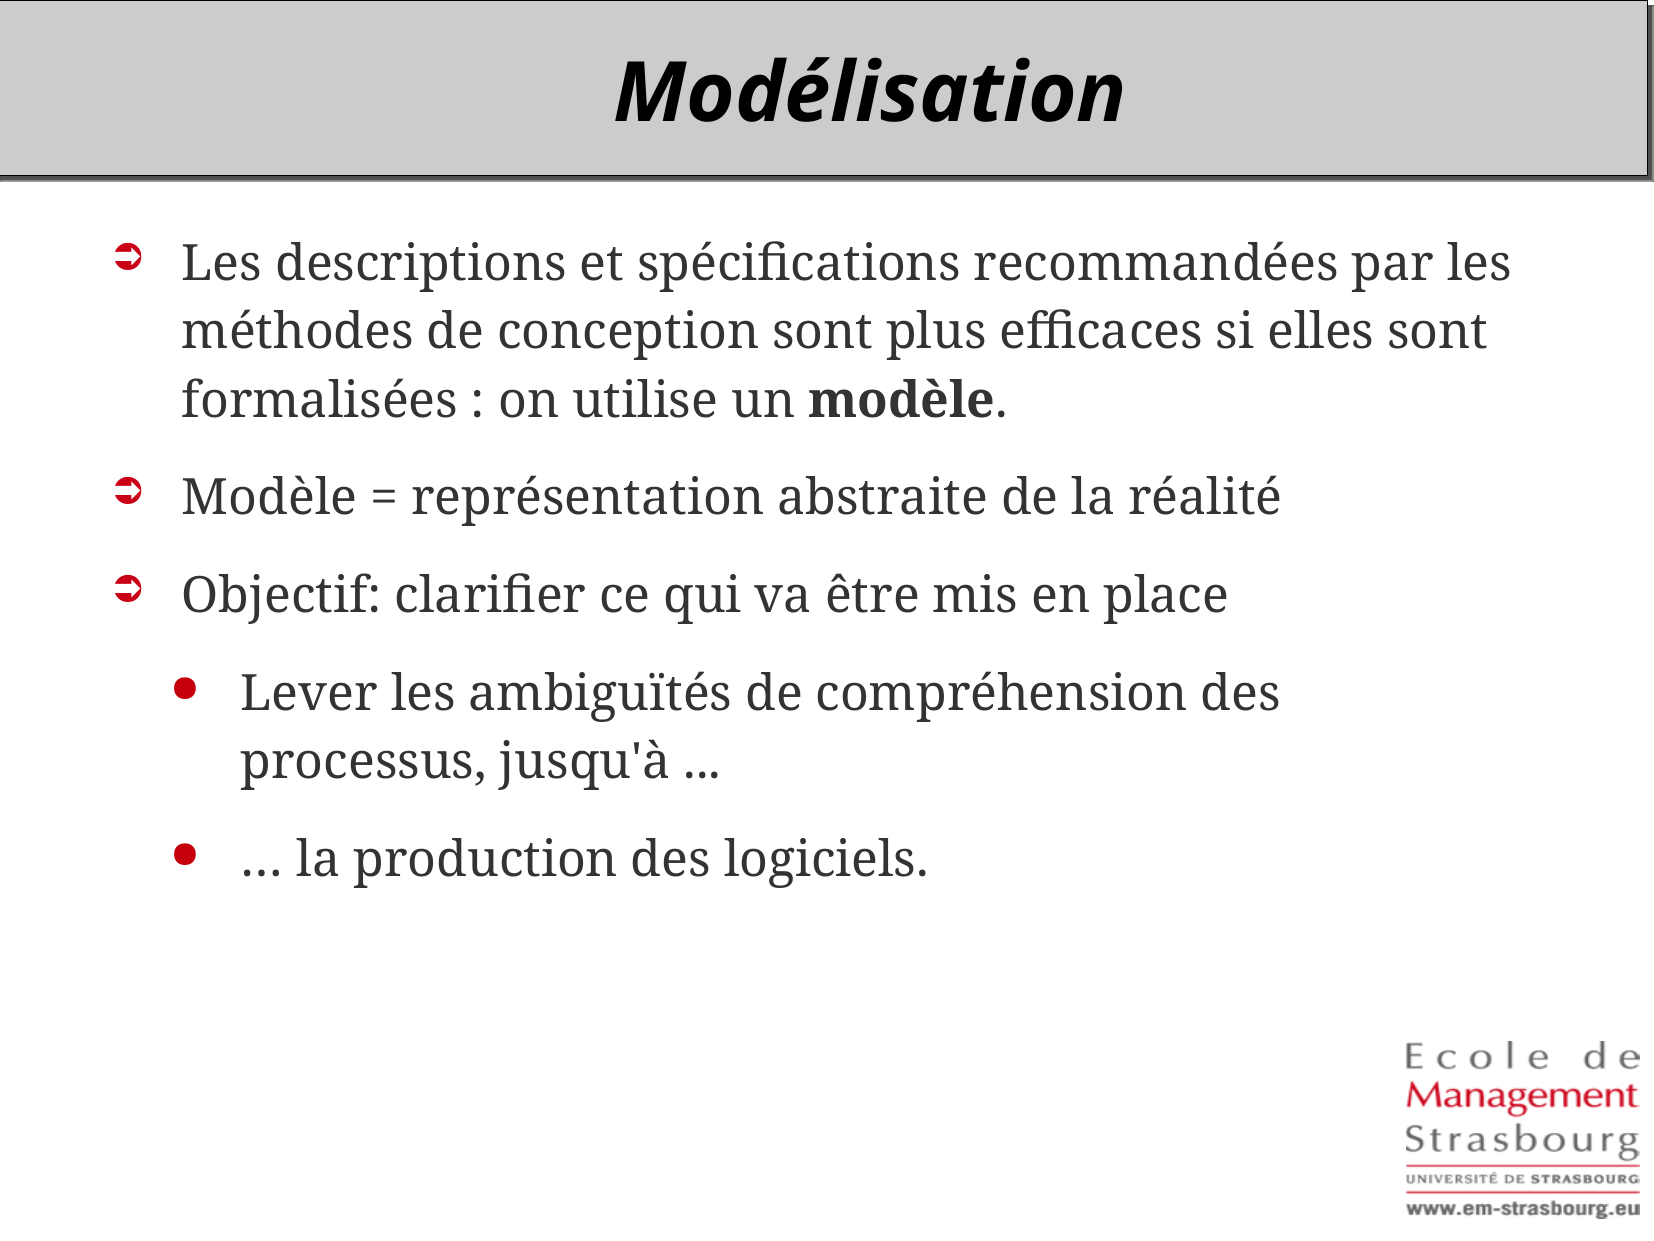

# Modélisation
Les descriptions et spécifications recommandées par les méthodes de conception sont plus efficaces si elles sont formalisées : on utilise un modèle.
Modèle = représentation abstraite de la réalité
Objectif: clarifier ce qui va être mis en place
Lever les ambiguïtés de compréhension des processus, jusqu'à ...
… la production des logiciels.